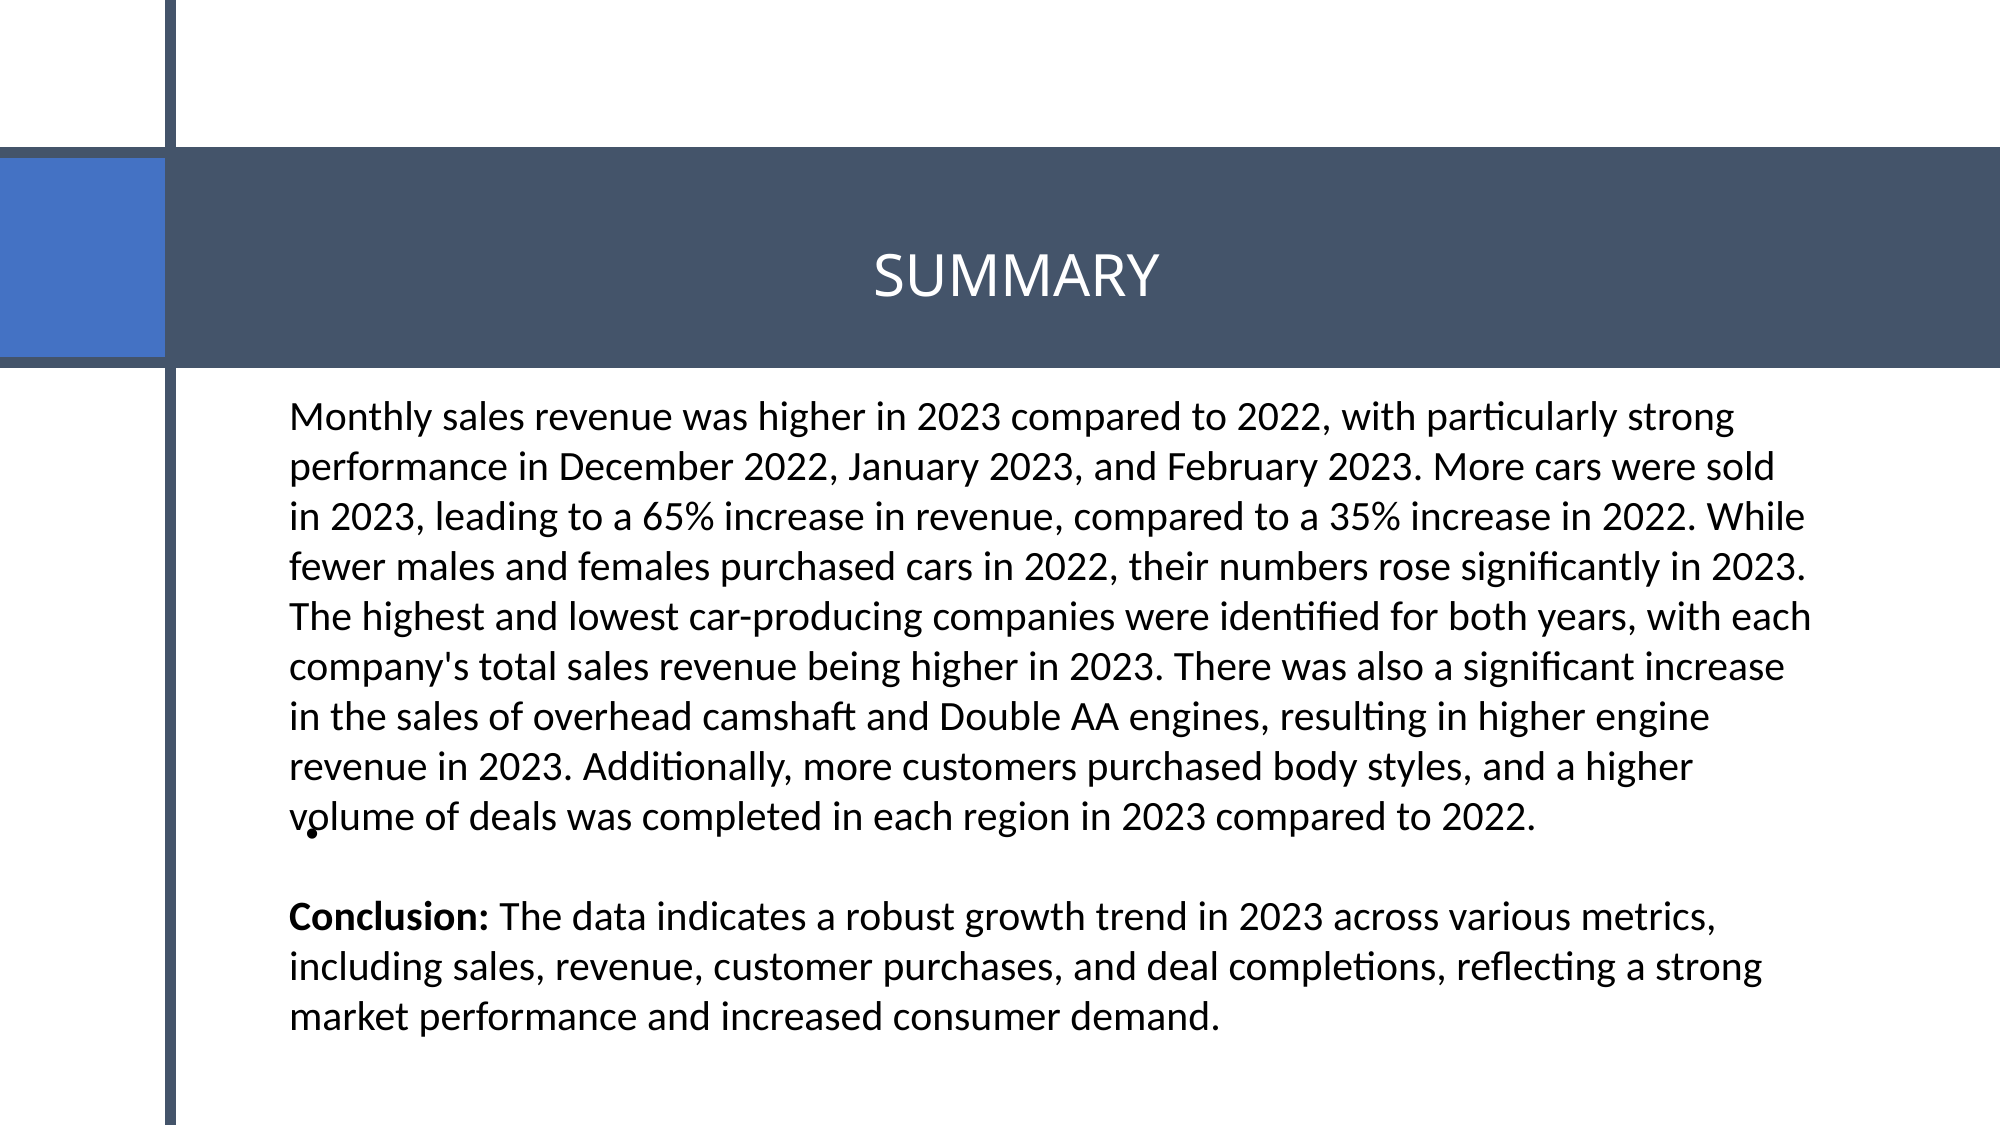

# SUMMARY
Monthly sales revenue was higher in 2023 compared to 2022, with particularly strong performance in December 2022, January 2023, and February 2023. More cars were sold in 2023, leading to a 65% increase in revenue, compared to a 35% increase in 2022. While fewer males and females purchased cars in 2022, their numbers rose significantly in 2023. The highest and lowest car-producing companies were identified for both years, with each company's total sales revenue being higher in 2023. There was also a significant increase in the sales of overhead camshaft and Double AA engines, resulting in higher engine revenue in 2023. Additionally, more customers purchased body styles, and a higher volume of deals was completed in each region in 2023 compared to 2022.
Conclusion: The data indicates a robust growth trend in 2023 across various metrics, including sales, revenue, customer purchases, and deal completions, reflecting a strong market performance and increased consumer demand.